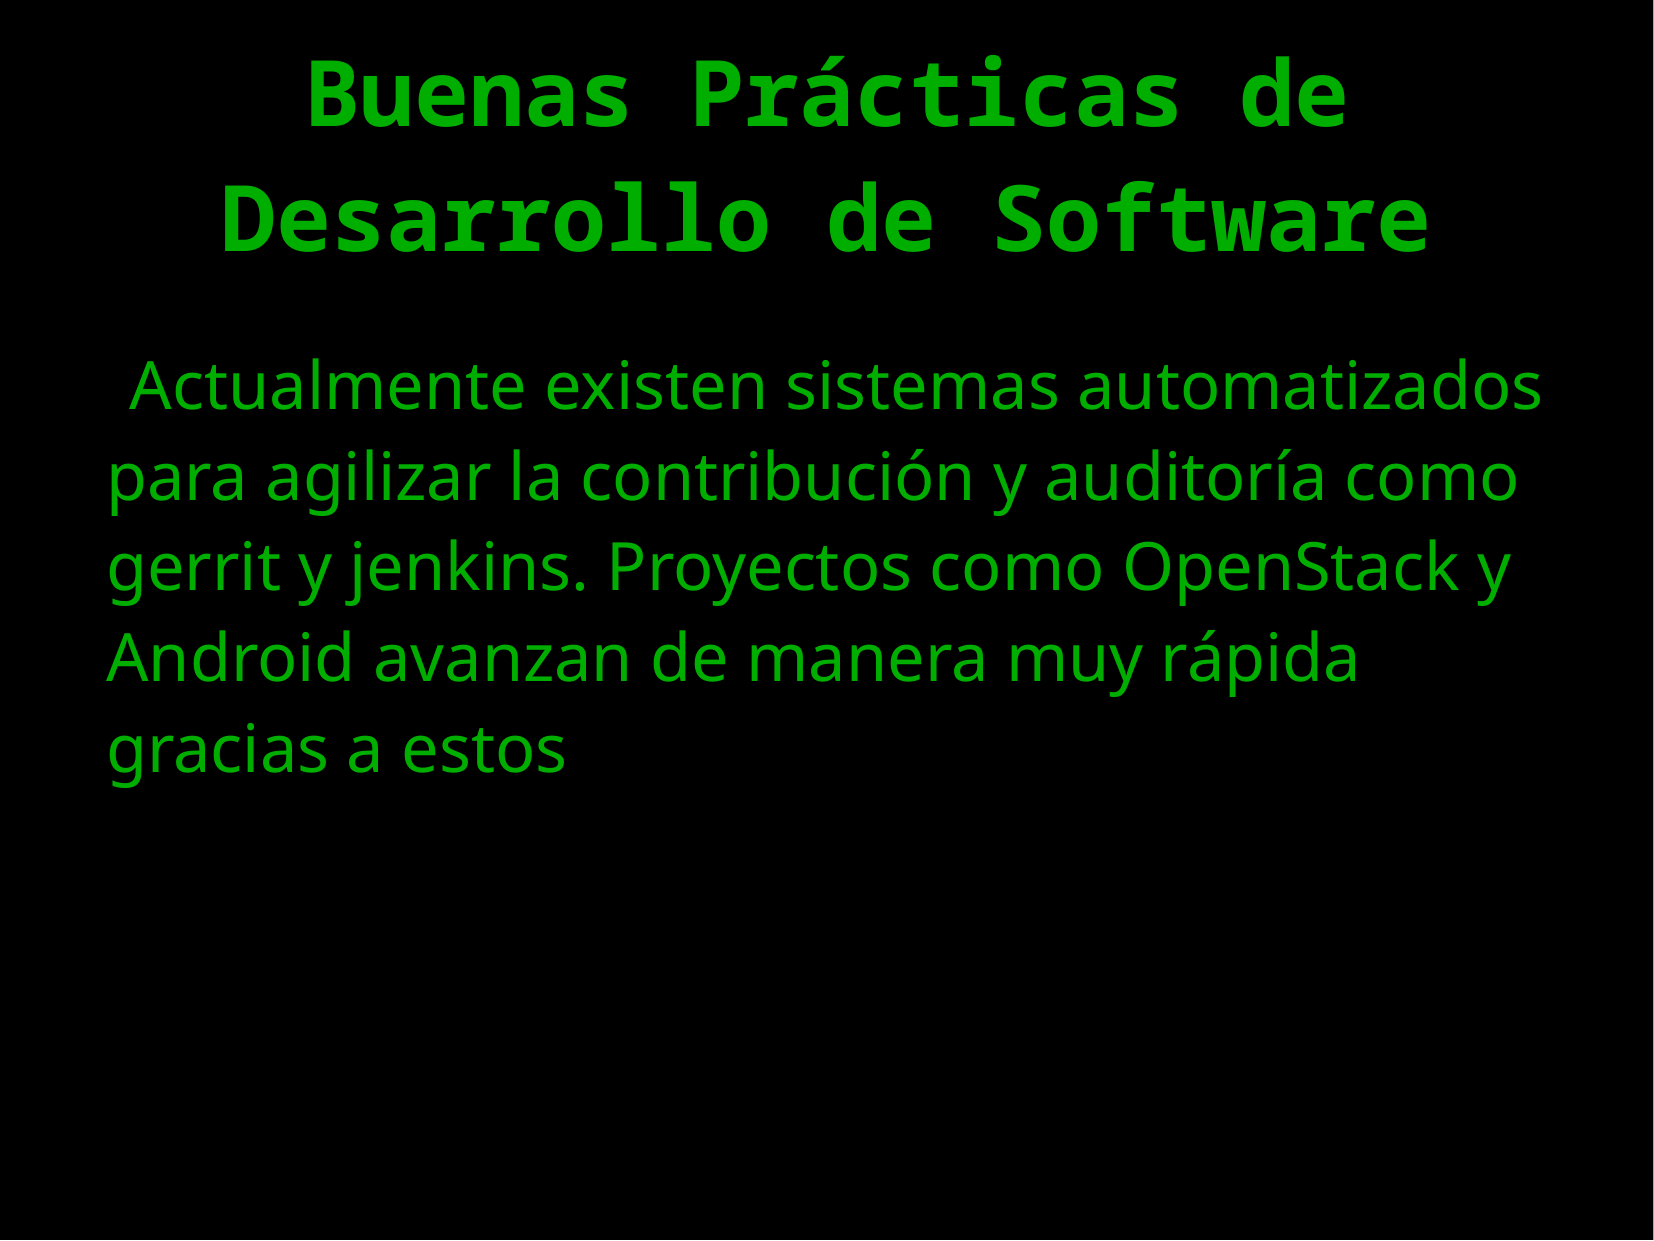

# Buenas Prácticas de Desarrollo de Software
Actualmente existen sistemas automatizados para agilizar la contribución y auditoría como gerrit y jenkins. Proyectos como OpenStack y Android avanzan de manera muy rápida gracias a estos